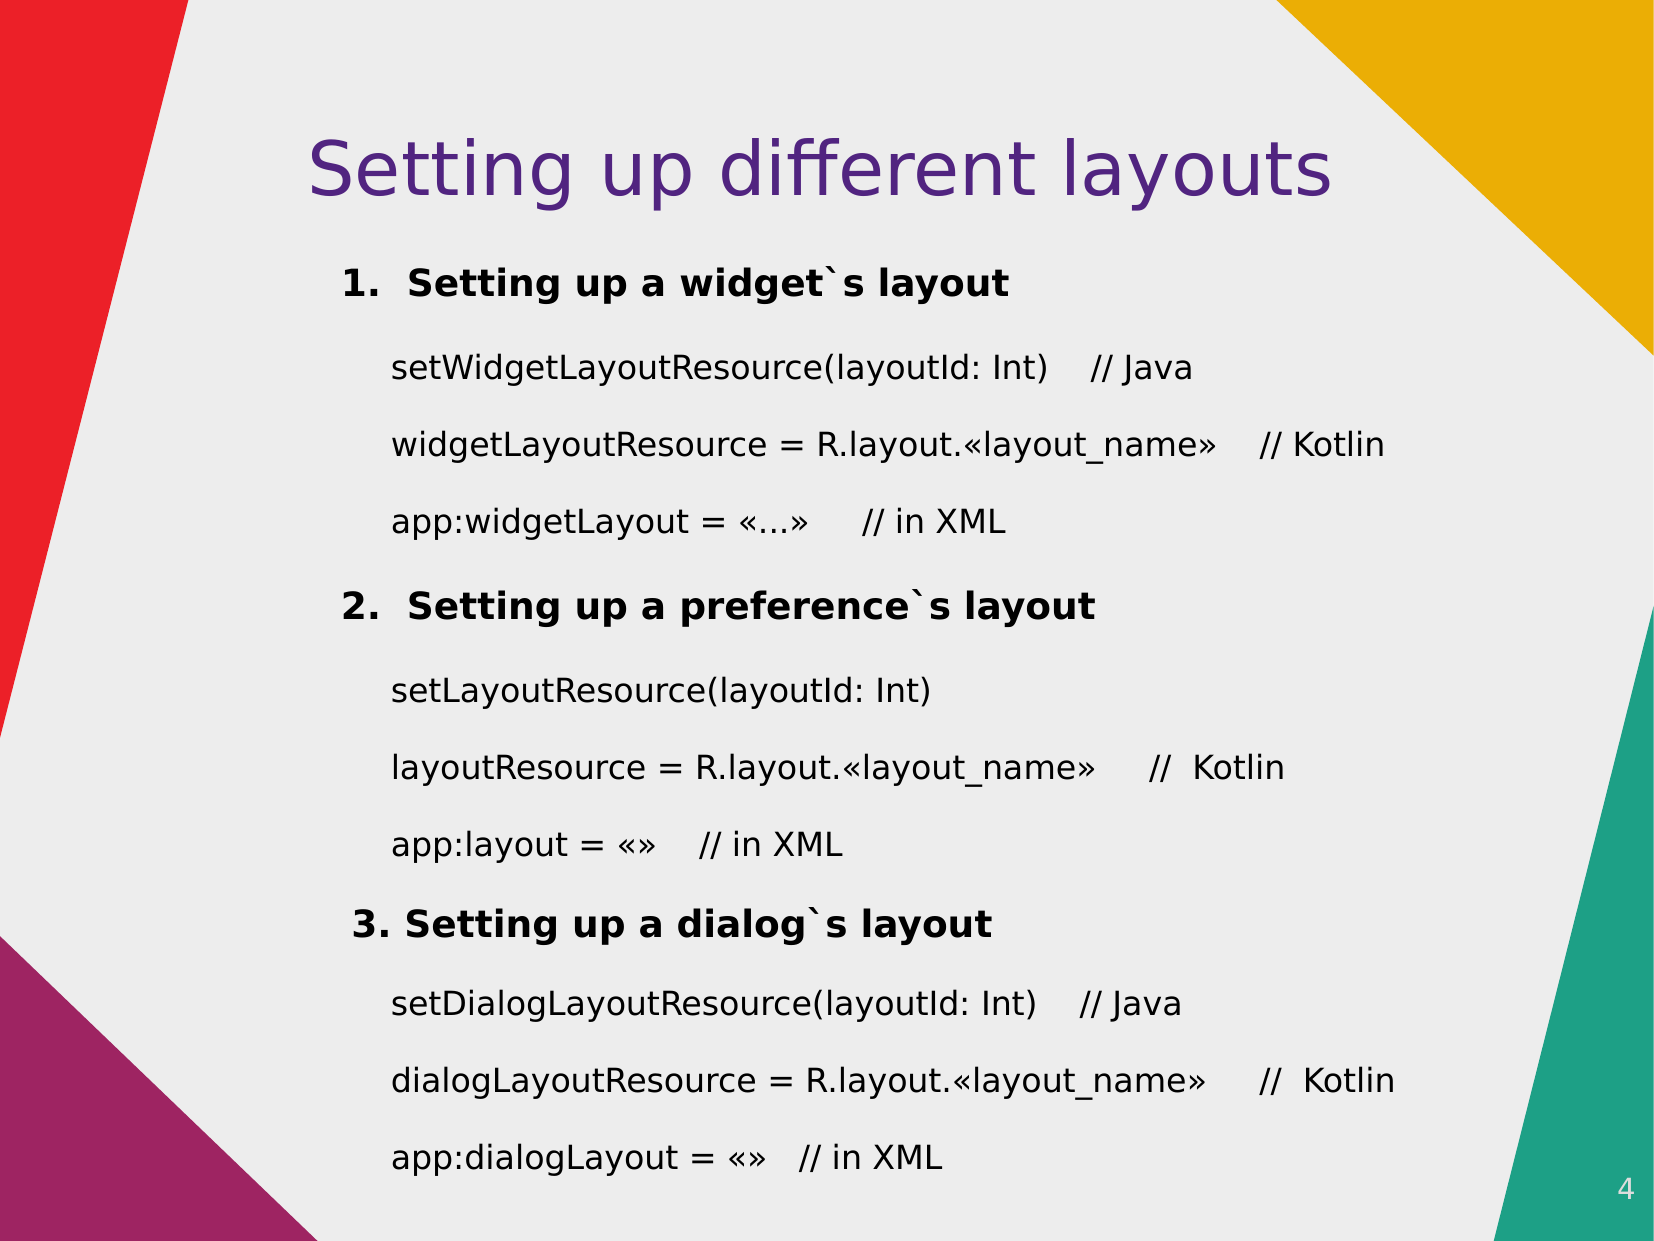

Setting up different layouts
 1. Setting up a widget`s layout
 setWidgetLayoutResource(layoutId: Int) // Java
 widgetLayoutResource = R.layout.«layout_name» // Kotlin
 app:widgetLayout = «...» // in XML
 2. Setting up a preference`s layout
 setLayoutResource(layoutId: Int)
 layoutResource = R.layout.«layout_name» // Kotlin
 app:layout = «» // in XML
 3. Setting up a dialog`s layout
 setDialogLayoutResource(layoutId: Int) // Java
 dialogLayoutResource = R.layout.«layout_name» // Kotlin
 app:dialogLayout = «» // in XML
4